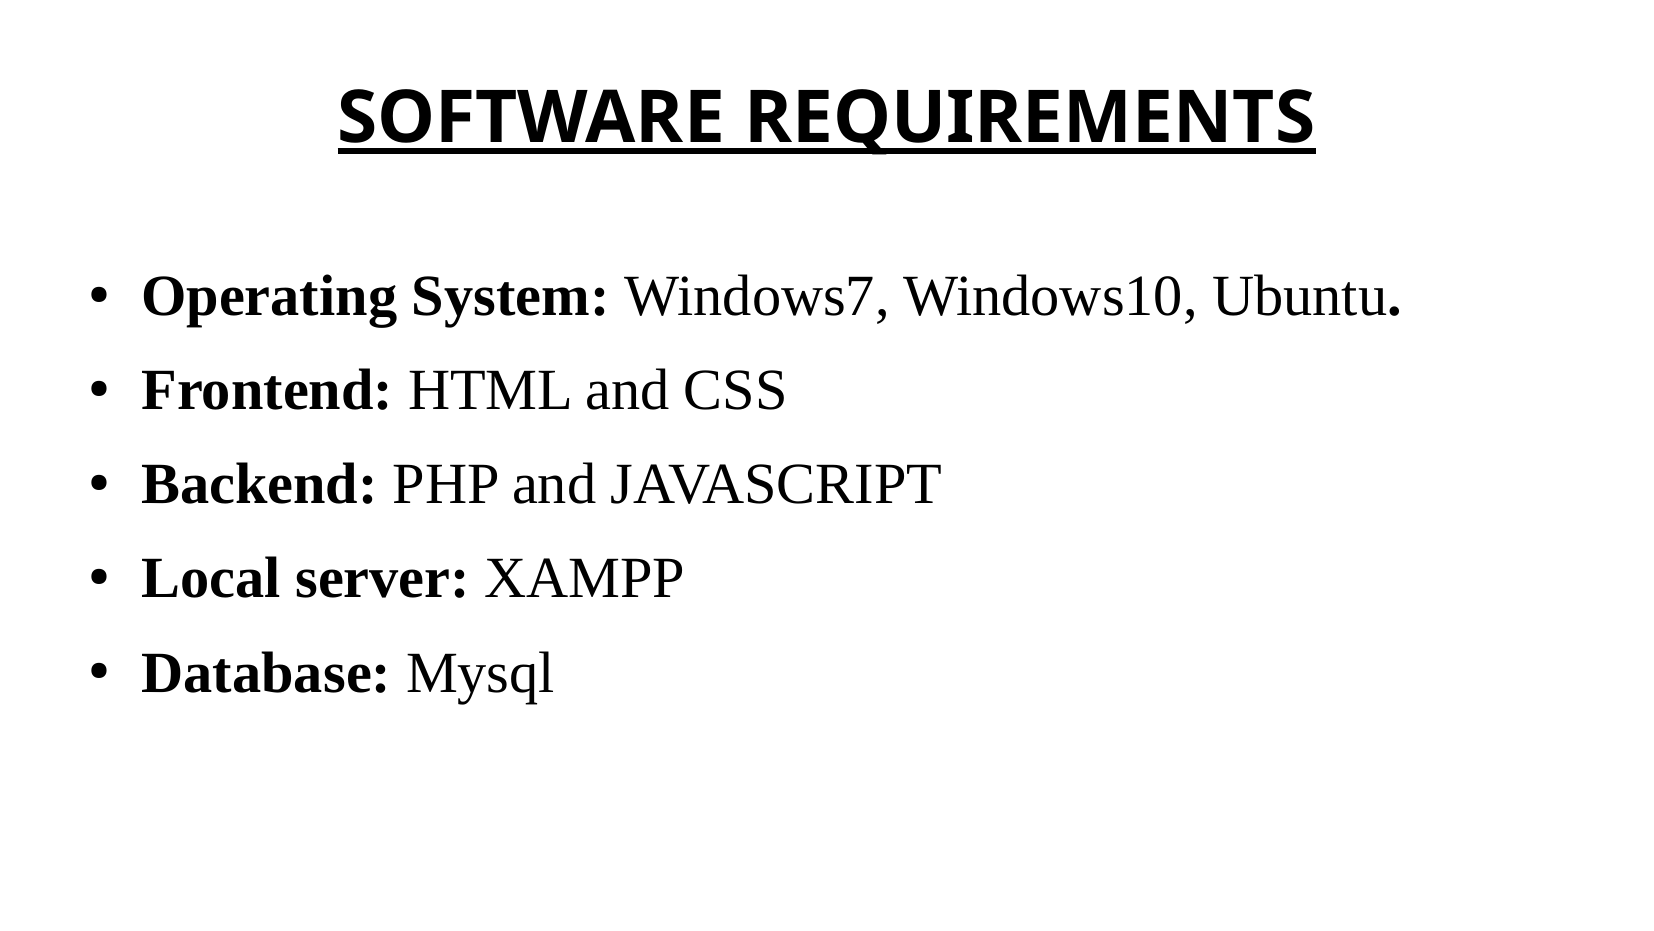

# SOFTWARE REQUIREMENTS
Operating System: Windows7, Windows10, Ubuntu.
Frontend: HTML and CSS
Backend: PHP and JAVASCRIPT
Local server: XAMPP
Database: Mysql